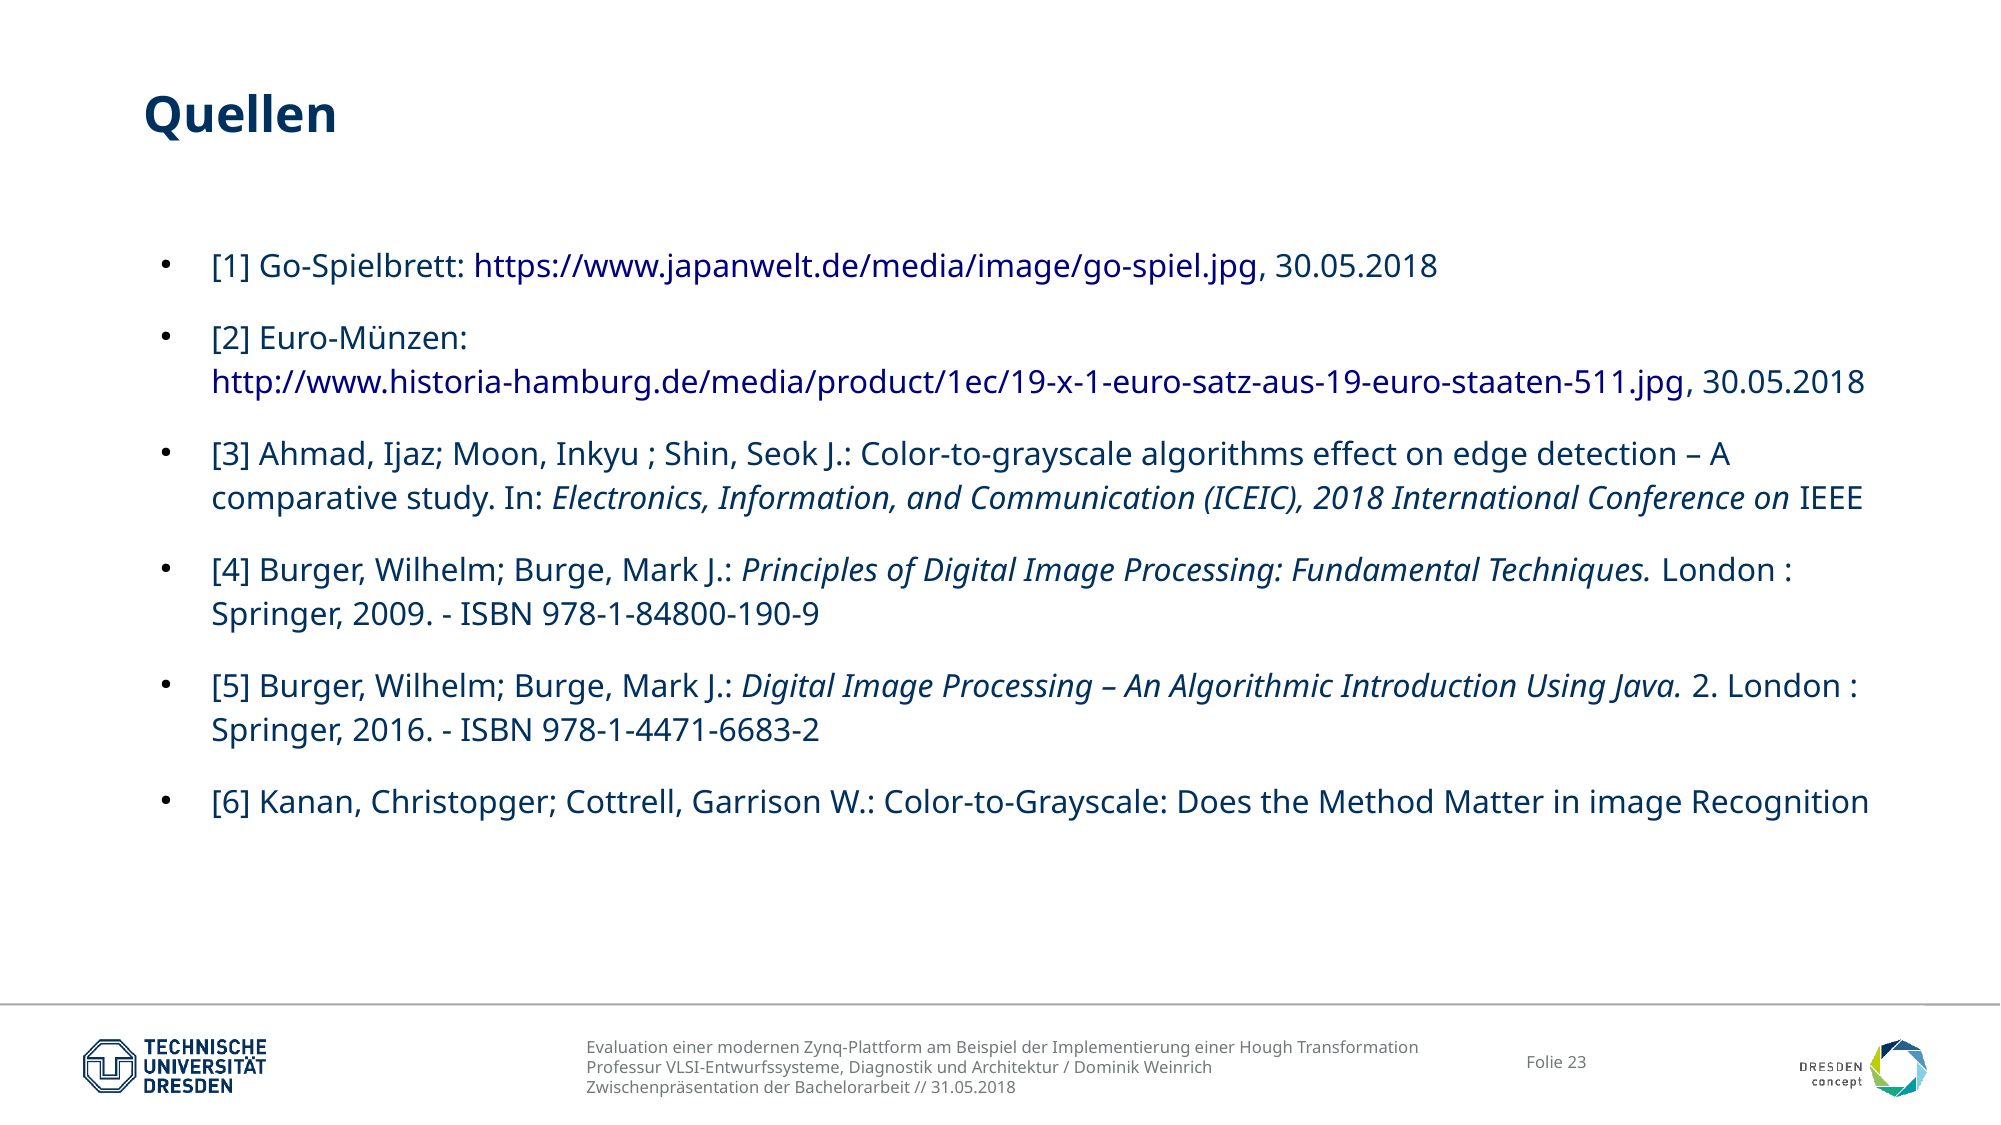

# Quellen
[1] Go-Spielbrett: https://www.japanwelt.de/media/image/go-spiel.jpg, 30.05.2018
[2] Euro-Münzen: http://www.historia-hamburg.de/media/product/1ec/19-x-1-euro-satz-aus-19-euro-staaten-511.jpg, 30.05.2018
[3] Ahmad, Ijaz; Moon, Inkyu ; Shin, Seok J.: Color-to-grayscale algorithms effect on edge detection – A comparative study. In: Electronics, Information, and Communication (ICEIC), 2018 International Conference on IEEE
[4] Burger, Wilhelm; Burge, Mark J.: Principles of Digital Image Processing: Fundamental Techniques. London : Springer, 2009. - ISBN 978-1-84800-190-9
[5] Burger, Wilhelm; Burge, Mark J.: Digital Image Processing – An Algorithmic Introduction Using Java. 2. London : Springer, 2016. - ISBN 978-1-4471-6683-2
[6] Kanan, Christopger; Cottrell, Garrison W.: Color-to-Grayscale: Does the Method Matter in image Recognition